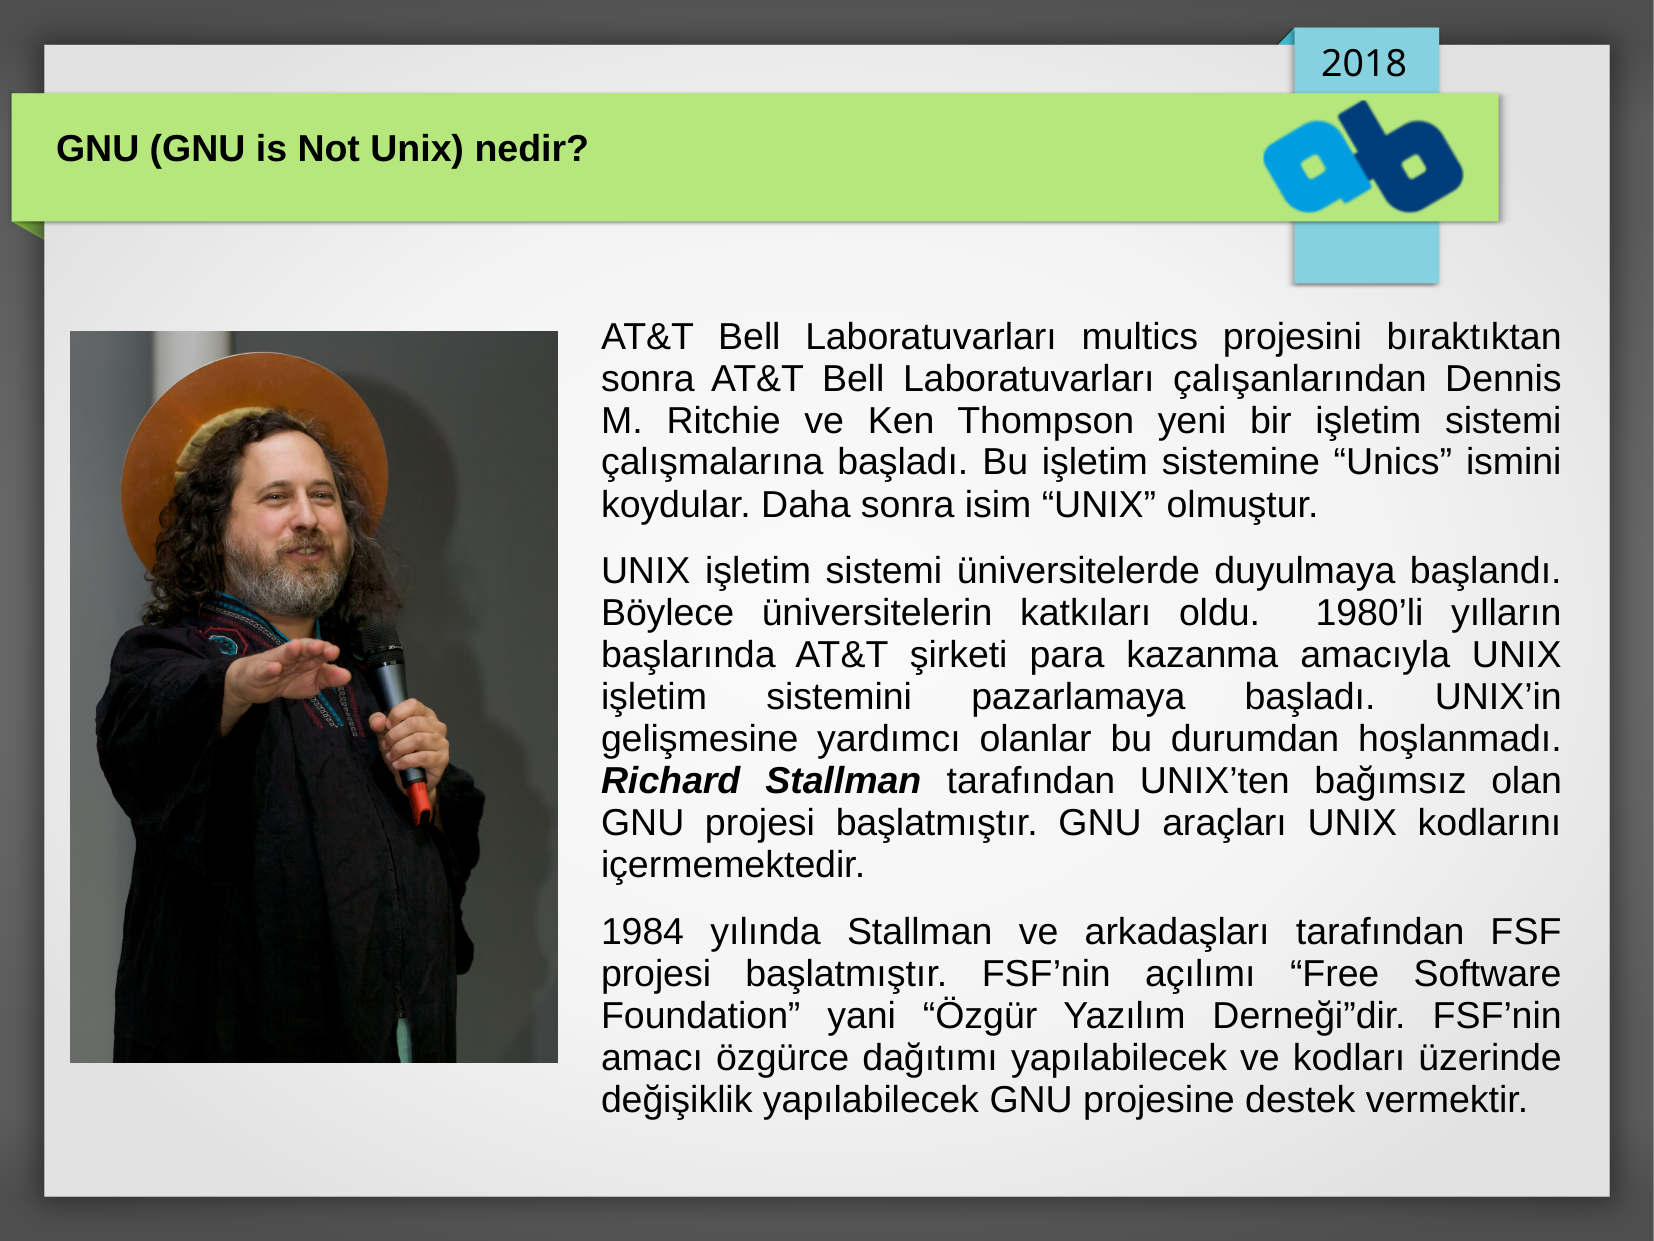

2018
GNU (GNU is Not Unix) nedir?
AT&T Bell Laboratuvarları multics projesini bıraktıktan sonra AT&T Bell Laboratuvarları çalışanlarından Dennis M. Ritchie ve Ken Thompson yeni bir işletim sistemi çalışmalarına başladı. Bu işletim sistemine “Unics” ismini koydular. Daha sonra isim “UNIX” olmuştur.
UNIX işletim sistemi üniversitelerde duyulmaya başlandı. Böylece üniversitelerin katkıları oldu. 1980’li yılların başlarında AT&T şirketi para kazanma amacıyla UNIX işletim sistemini pazarlamaya başladı. UNIX’in gelişmesine yardımcı olanlar bu durumdan hoşlanmadı. Richard Stallman tarafından UNIX’ten bağımsız olan GNU projesi başlatmıştır. GNU araçları UNIX kodlarını içermemektedir.
1984 yılında Stallman ve arkadaşları tarafından FSF projesi başlatmıştır. FSF’nin açılımı “Free Software Foundation” yani “Özgür Yazılım Derneği”dir. FSF’nin amacı özgürce dağıtımı yapılabilecek ve kodları üzerinde değişiklik yapılabilecek GNU projesine destek vermektir.